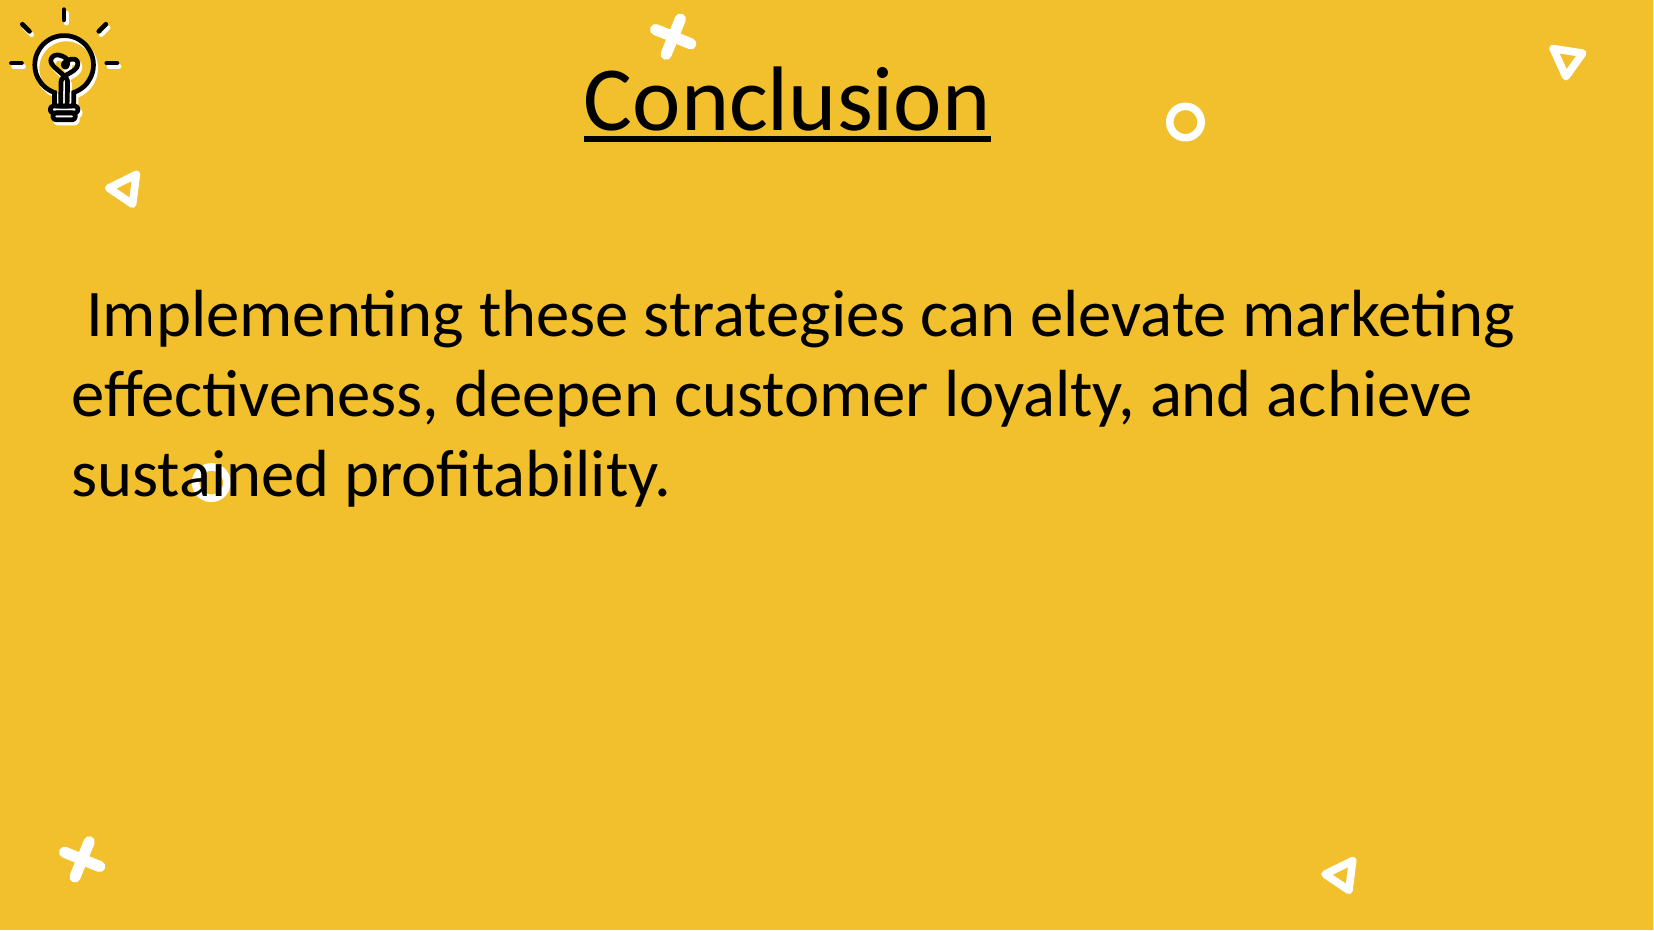

# Conclusion
 Implementing these strategies can elevate marketing effectiveness, deepen customer loyalty, and achieve sustained profitability.